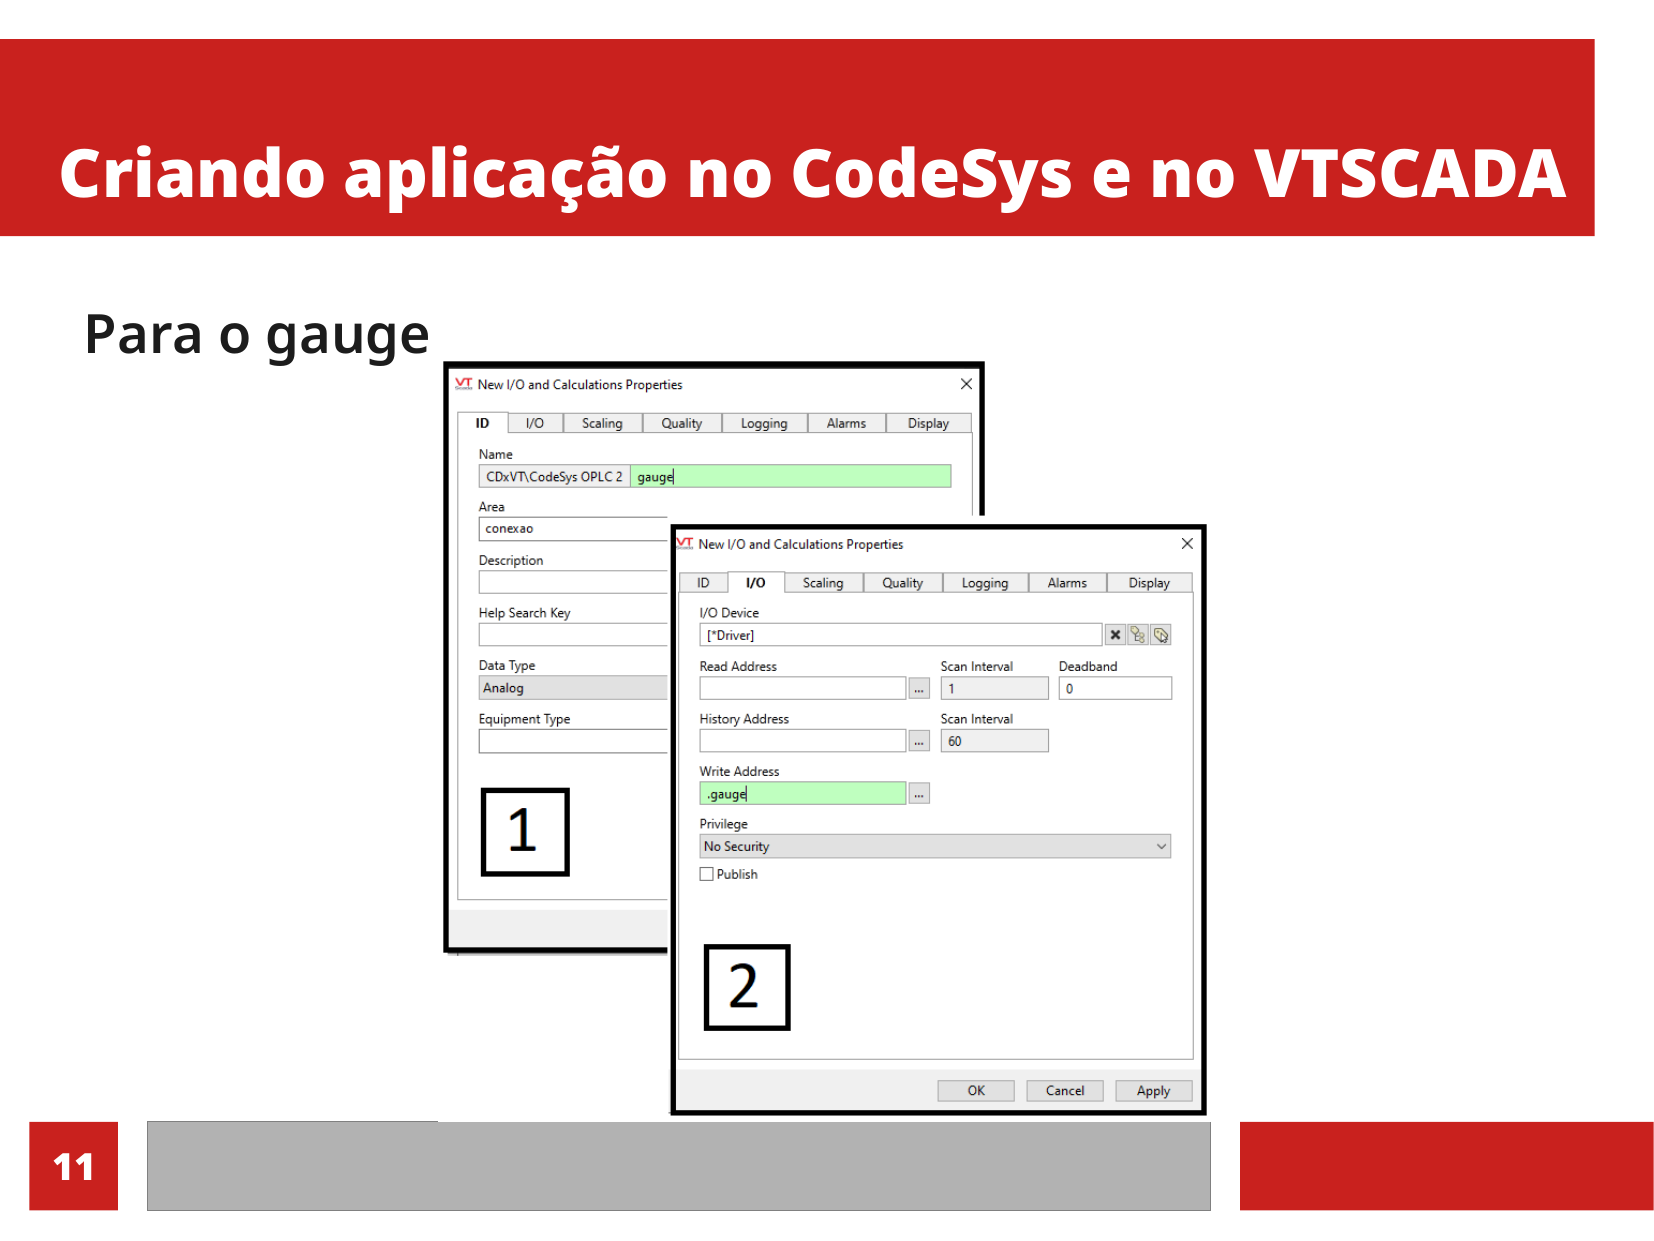

# Criando aplicação no CodeSys e no VTSCADA
Para o gauge
11